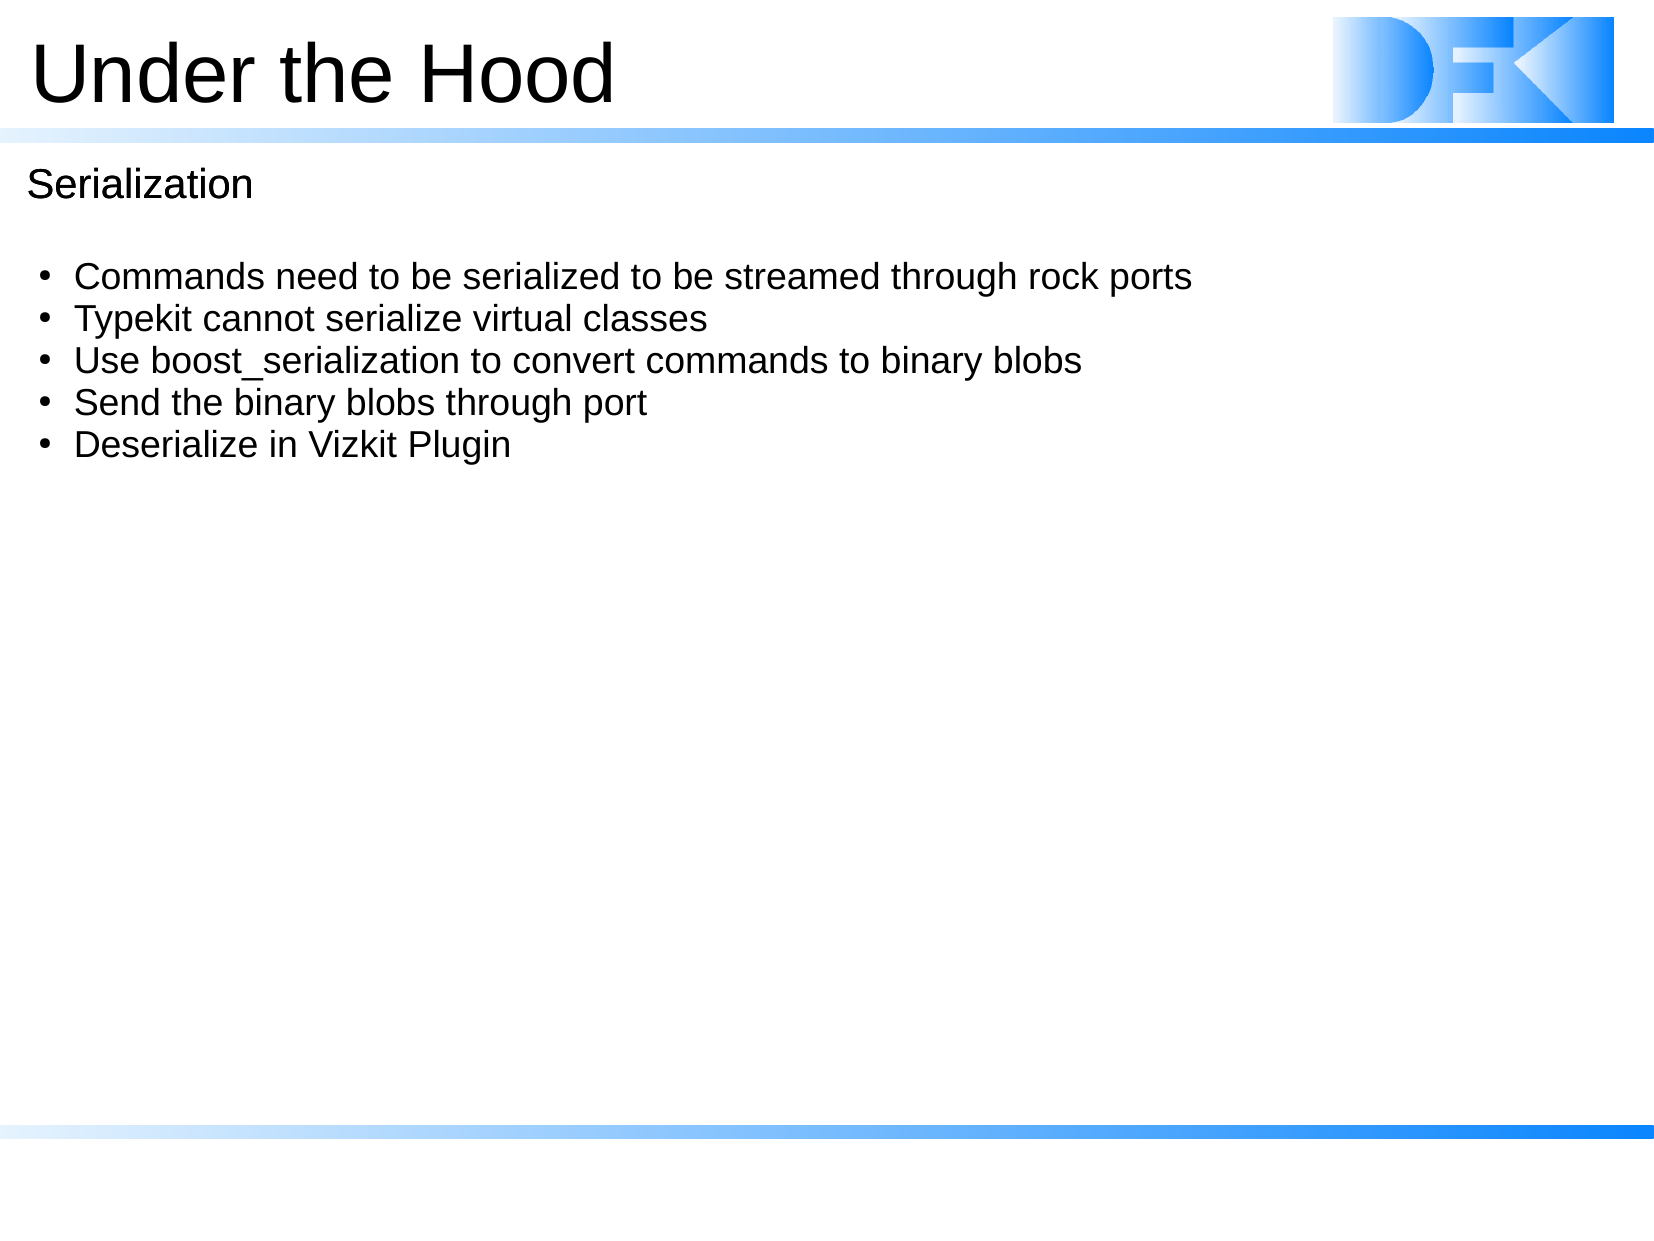

# Under the Hood
Serialization
Serialization
Commands need to be serialized to be streamed through rock ports
Typekit cannot serialize virtual classes
Use boost_serialization to convert commands to binary blobs
Send the binary blobs through port
Deserialize in Vizkit Plugin